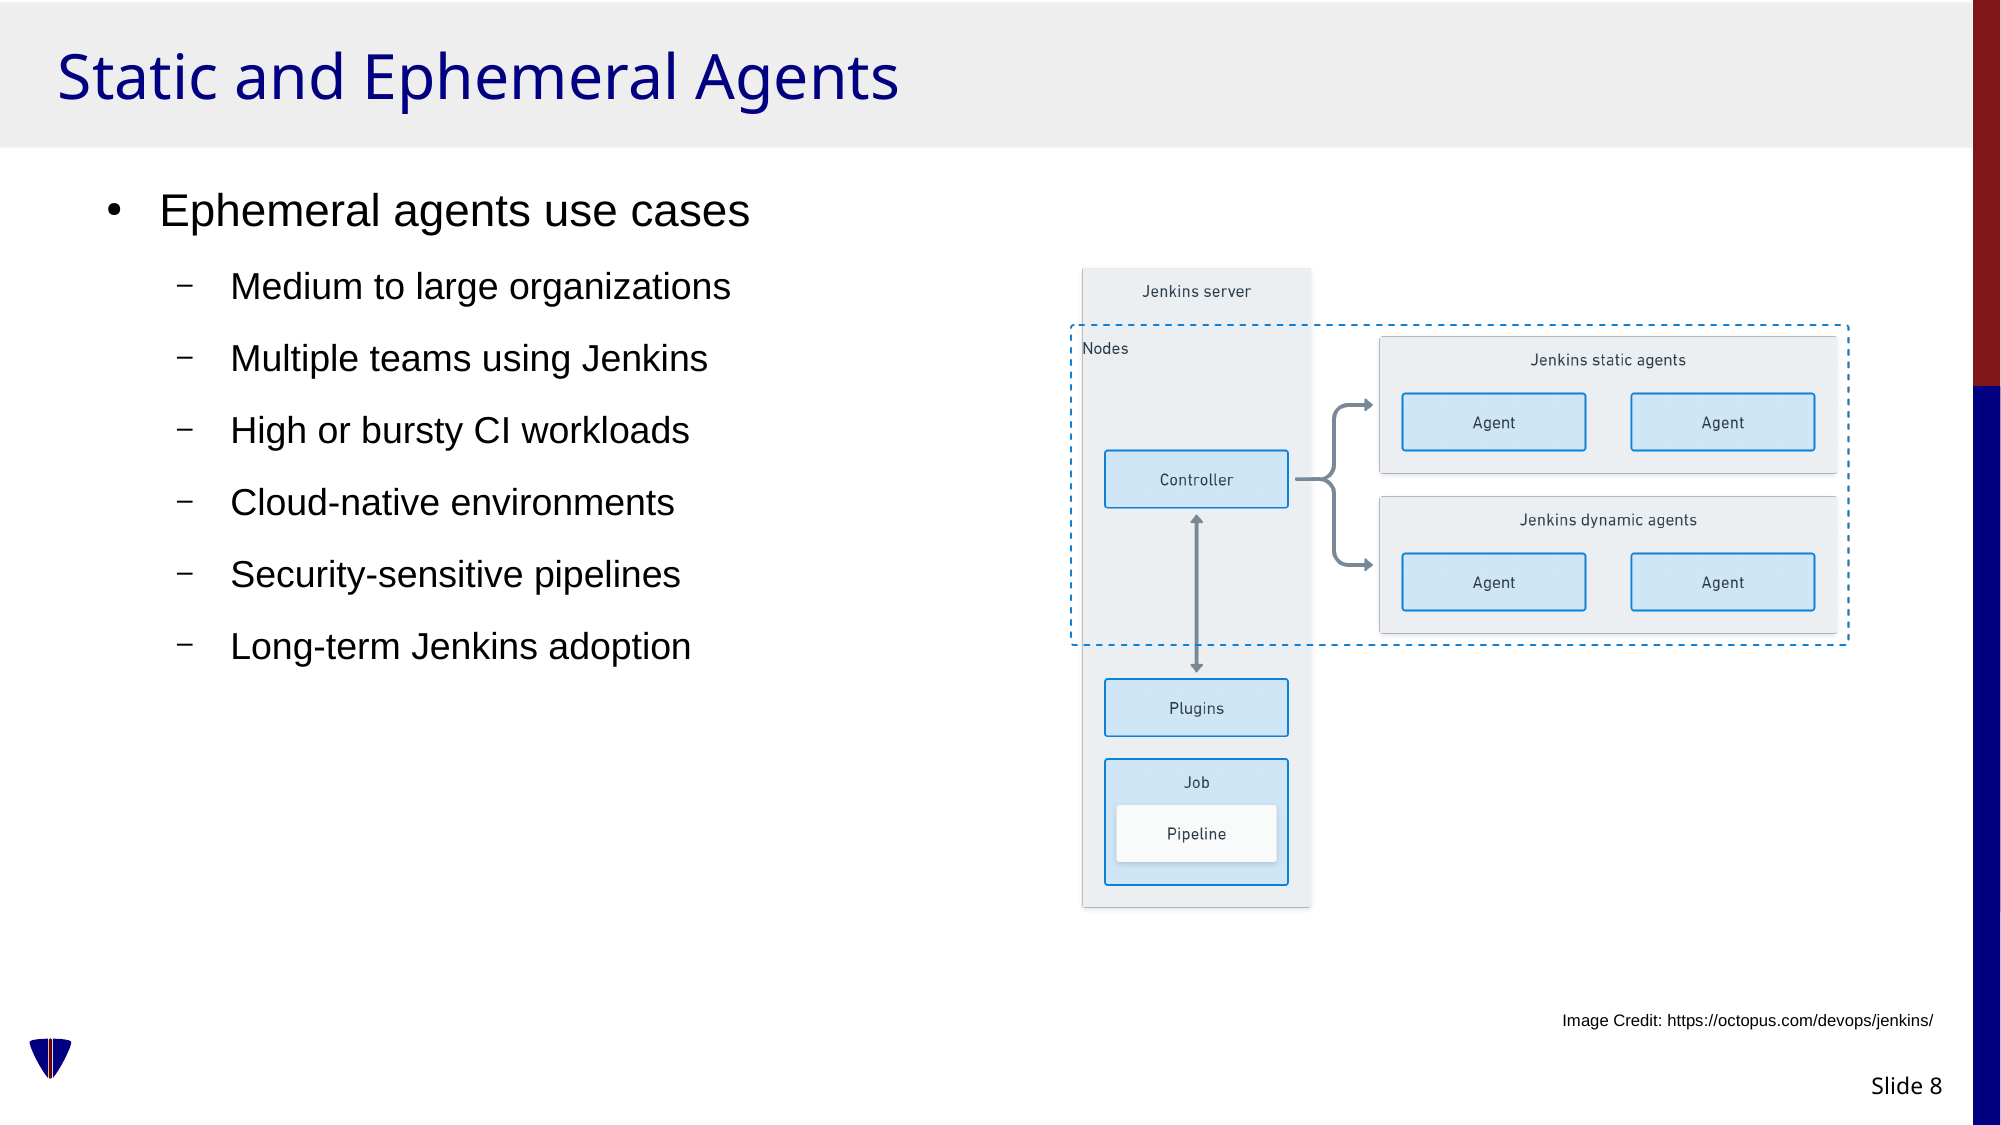

# Static and Ephemeral Agents
Ephemeral agents use cases
Medium to large organizations
Multiple teams using Jenkins
High or bursty CI workloads
Cloud-native environments
Security-sensitive pipelines
Long-term Jenkins adoption
Image Credit: https://octopus.com/devops/jenkins/